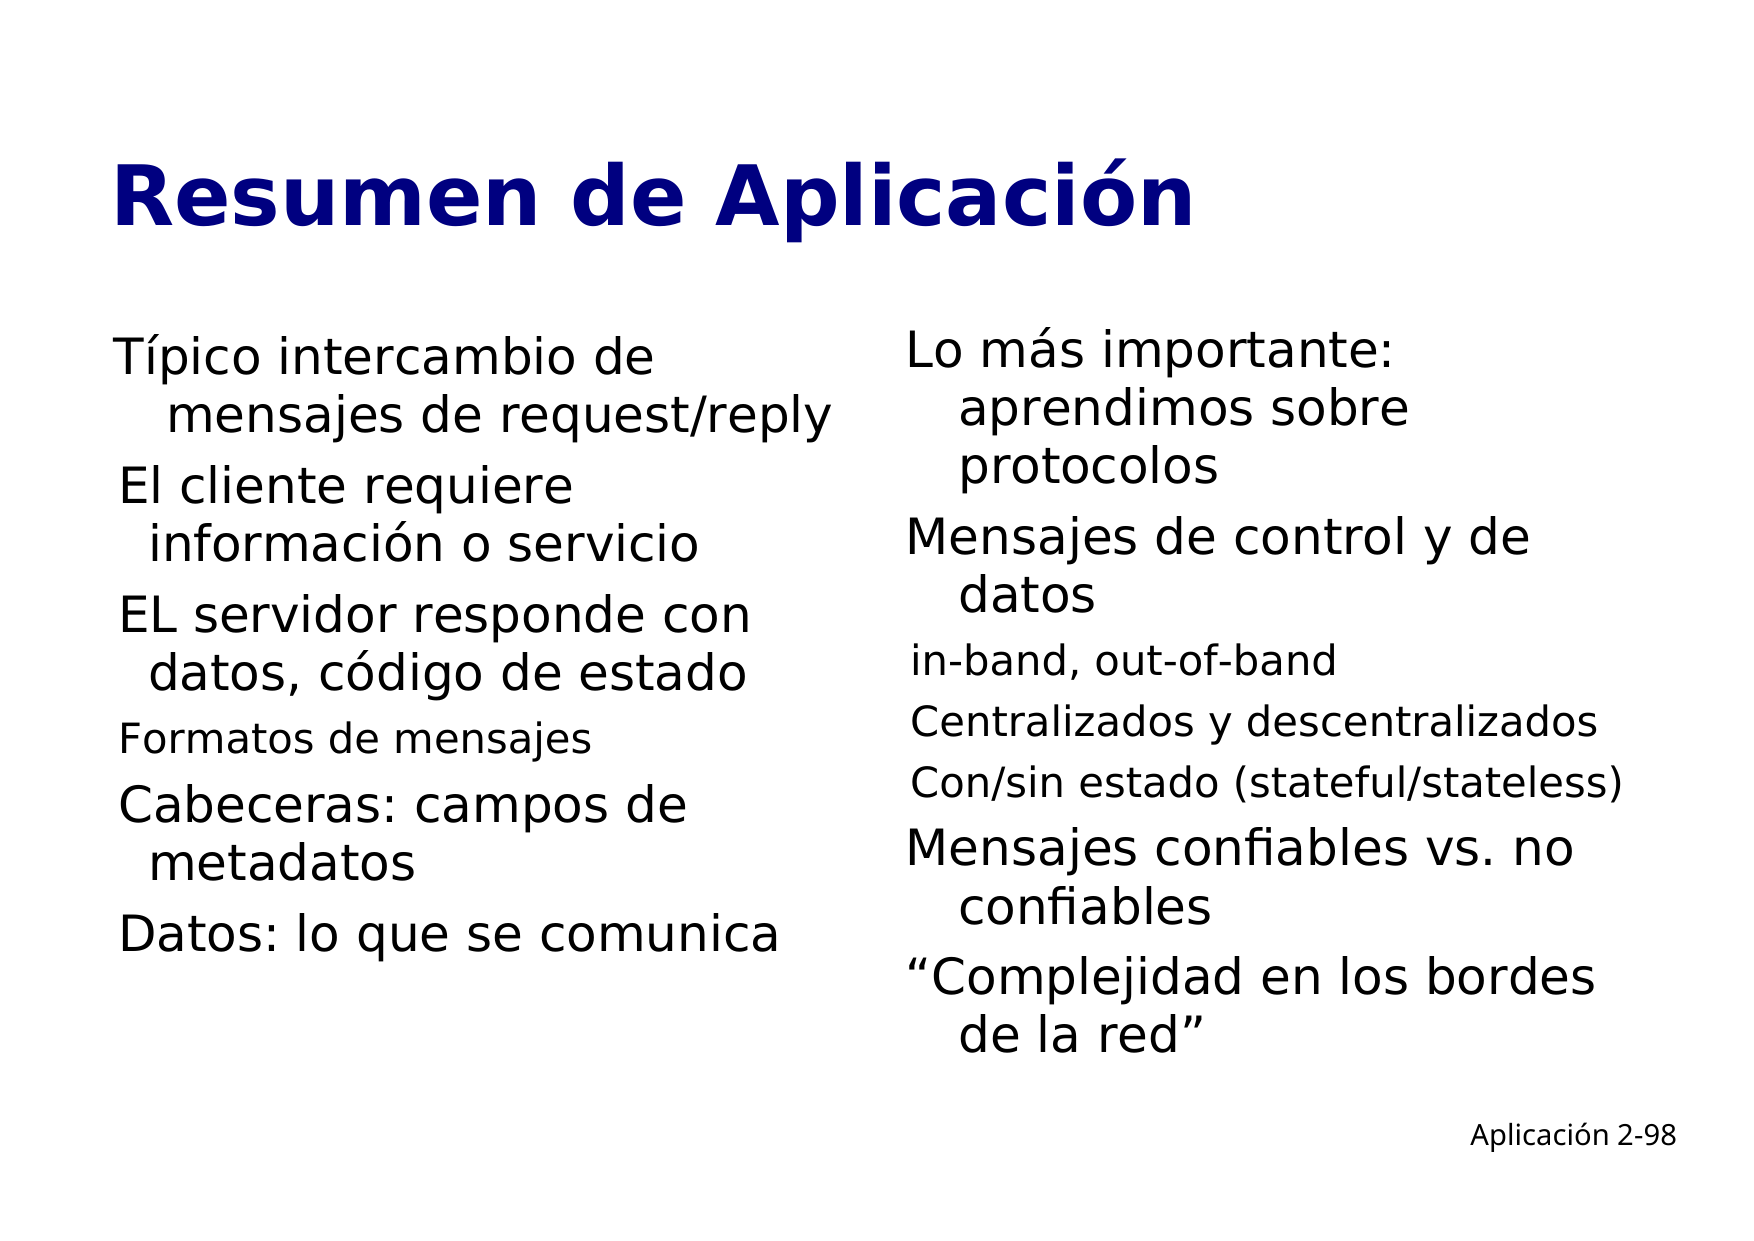

# Resumen de Aplicación
Típico intercambio de mensajes de request/reply
El cliente requiere información o servicio
EL servidor responde con datos, código de estado
Formatos de mensajes
Cabeceras: campos de metadatos
Datos: lo que se comunica
Lo más importante: aprendimos sobre protocolos
Mensajes de control y de datos
in-band, out-of-band
Centralizados y descentralizados
Con/sin estado (stateful/stateless)
Mensajes confiables vs. no confiables
“Complejidad en los bordes de la red”